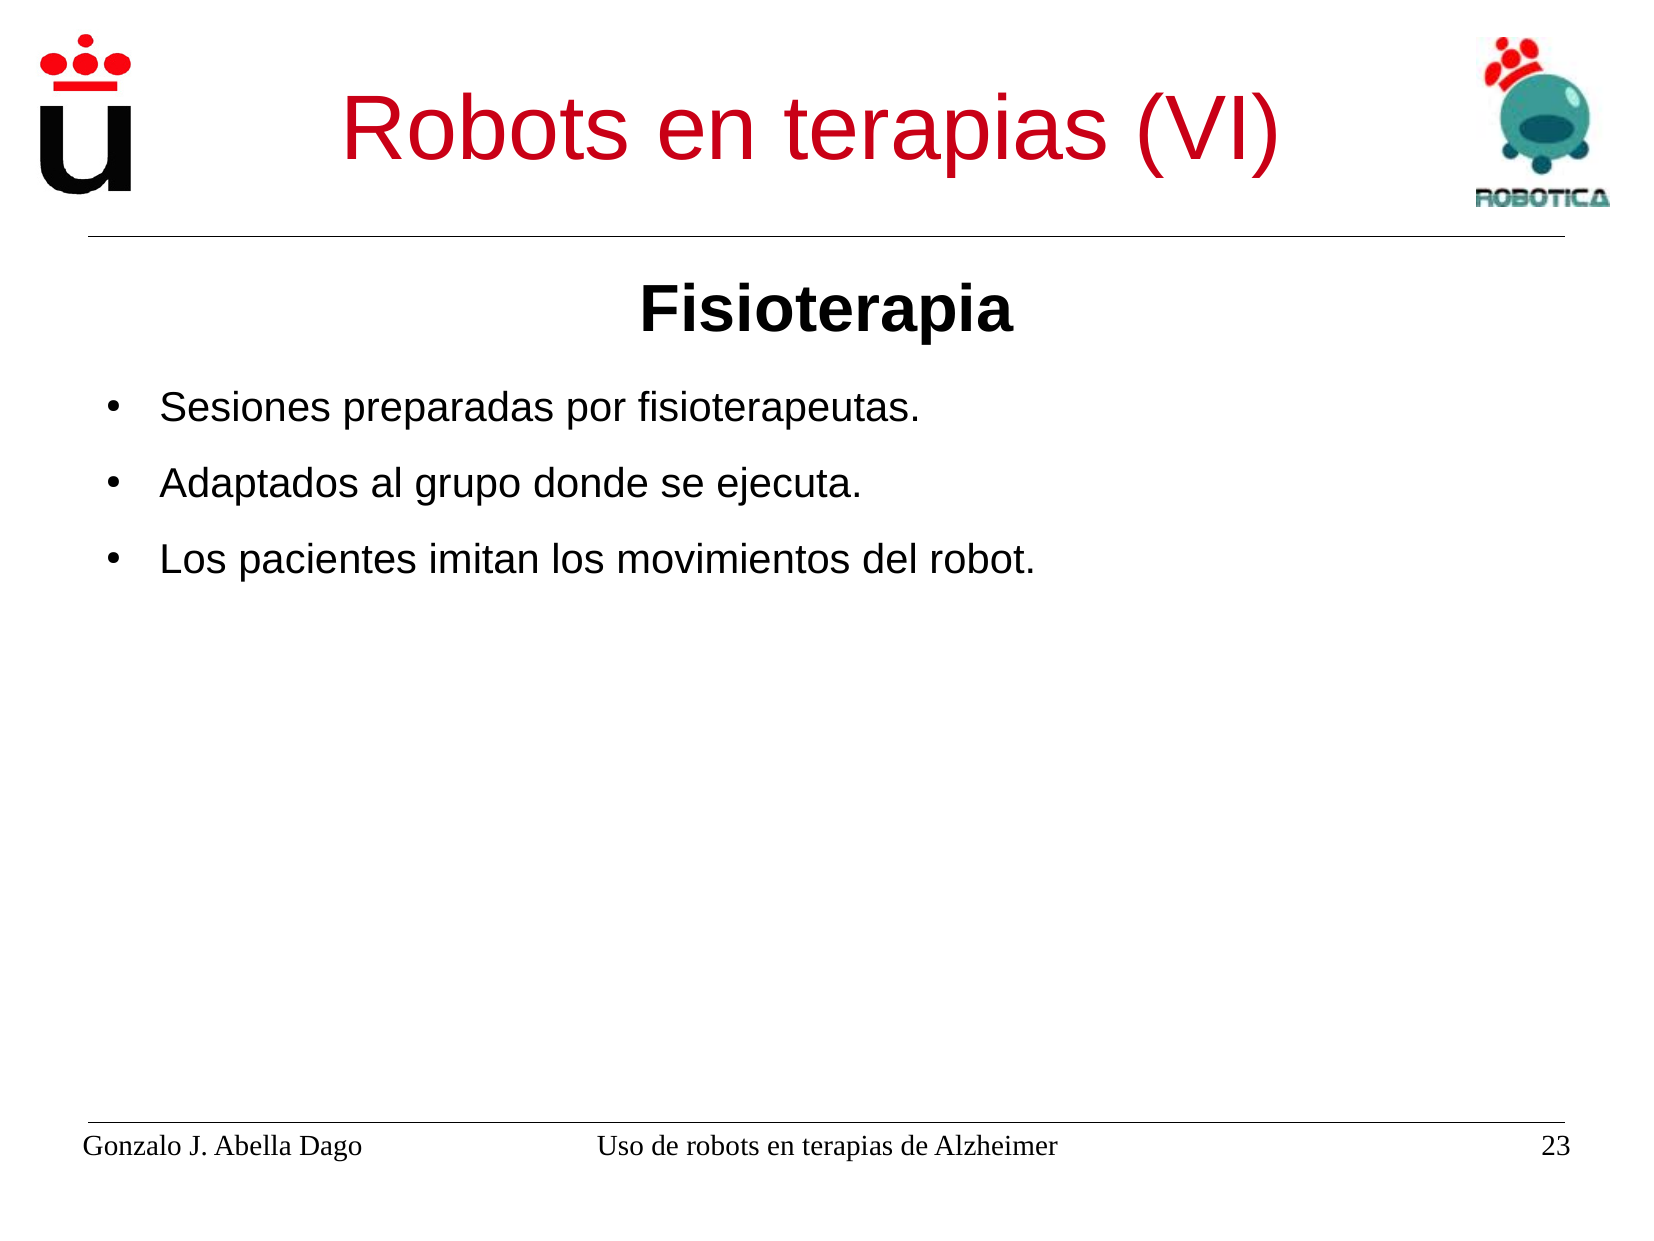

# Robots en terapias (VI)
Fisioterapia
Sesiones preparadas por fisioterapeutas.
Adaptados al grupo donde se ejecuta.
Los pacientes imitan los movimientos del robot.
23